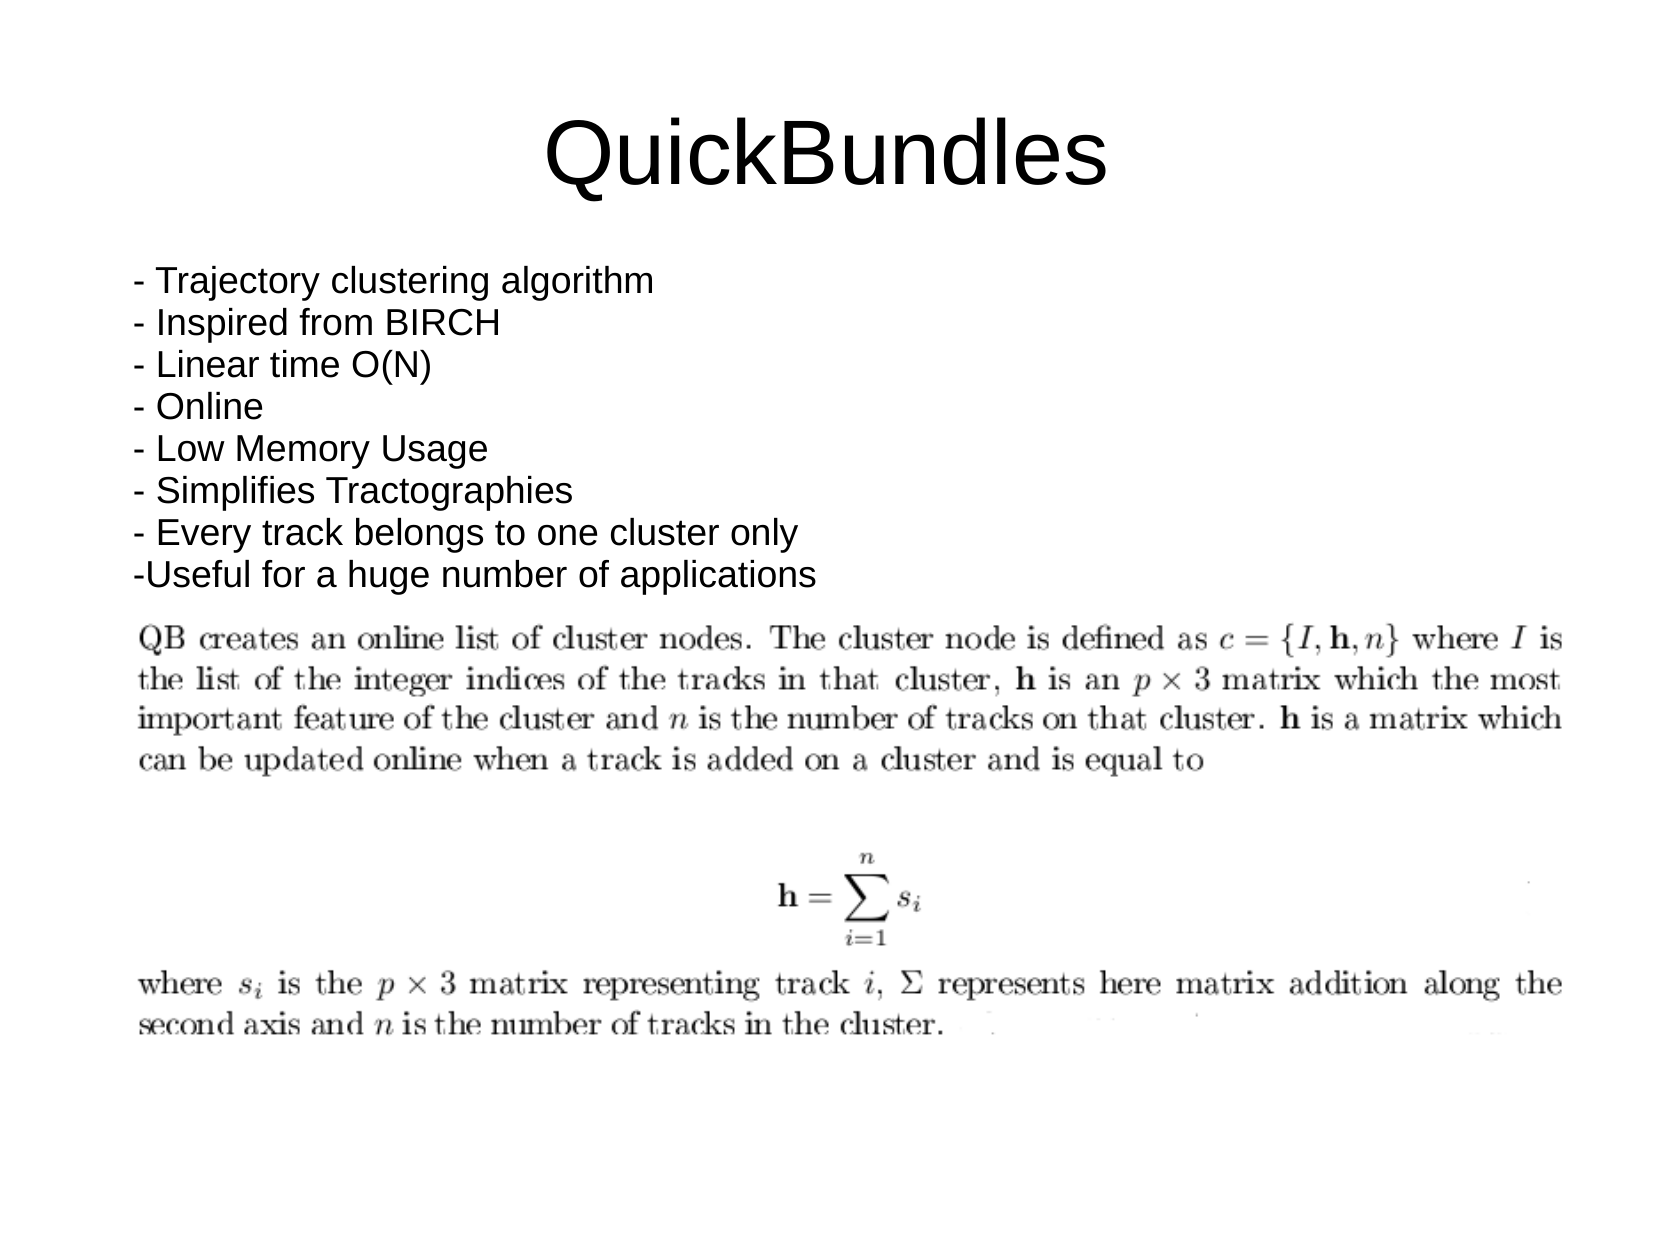

# QuickBundles
- Trajectory clustering algorithm
- Inspired from BIRCH
- Linear time O(N)
- Online
- Low Memory Usage
- Simplifies Tractographies
- Every track belongs to one cluster only
-Useful for a huge number of applications